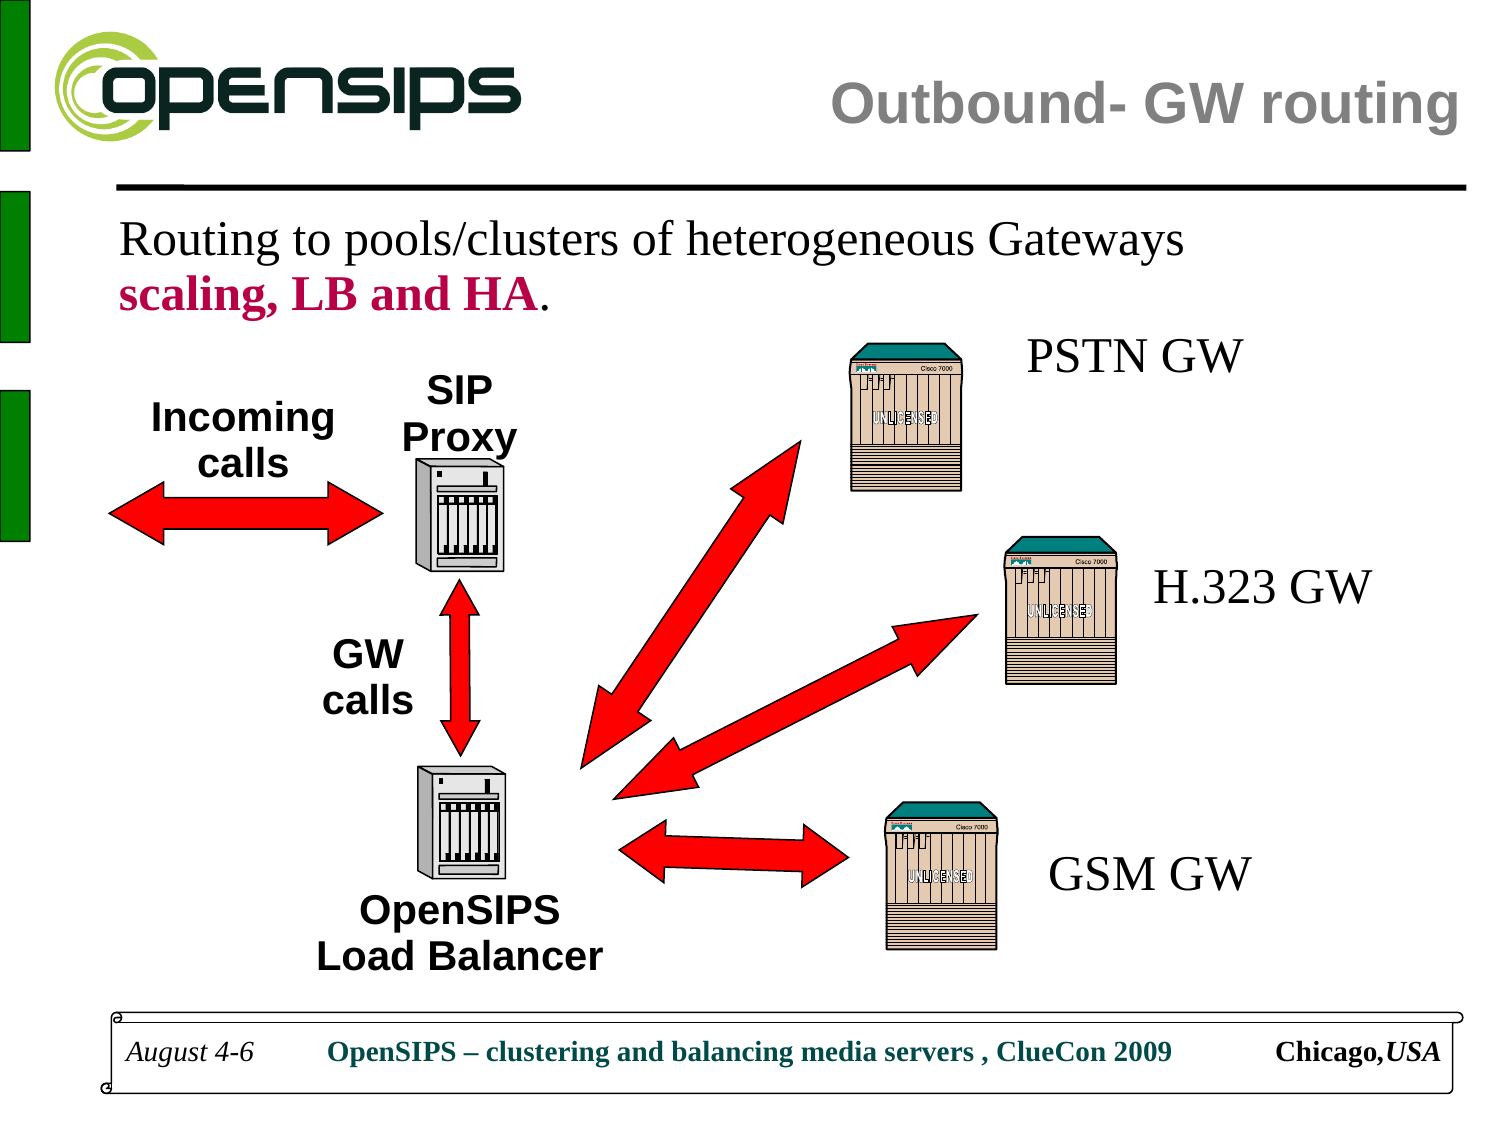

# Outbound- GW routing
Routing to pools/clusters of heterogeneous Gateways
scaling, LB and HA.
PSTN GW
SIP
Proxy
Incoming
calls
H.323 GW
GW
calls
GSM GW
OpenSIPS
Load Balancer